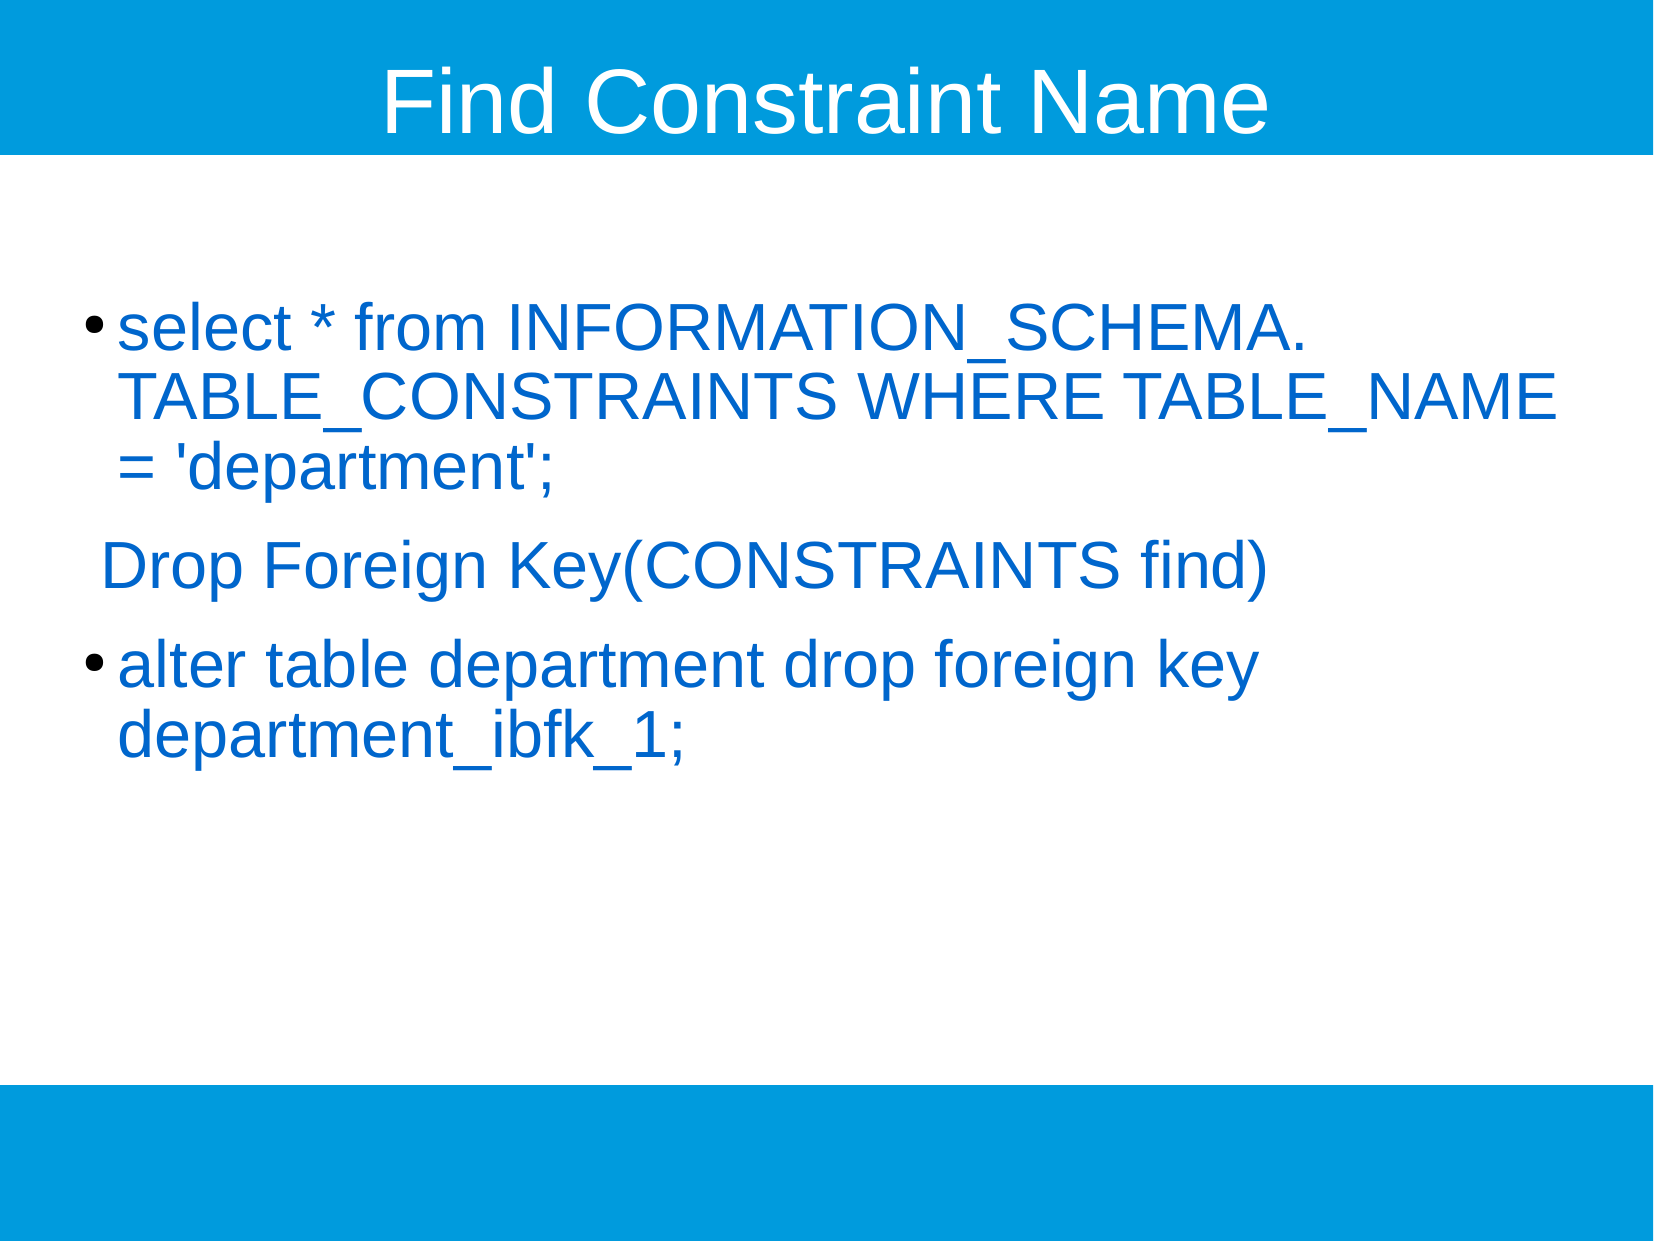

# Find Constraint Name
select * from INFORMATION_SCHEMA. TABLE_CONSTRAINTS WHERE TABLE_NAME = 'department';
Drop Foreign Key(CONSTRAINTS find)
alter table department drop foreign key department_ibfk_1;